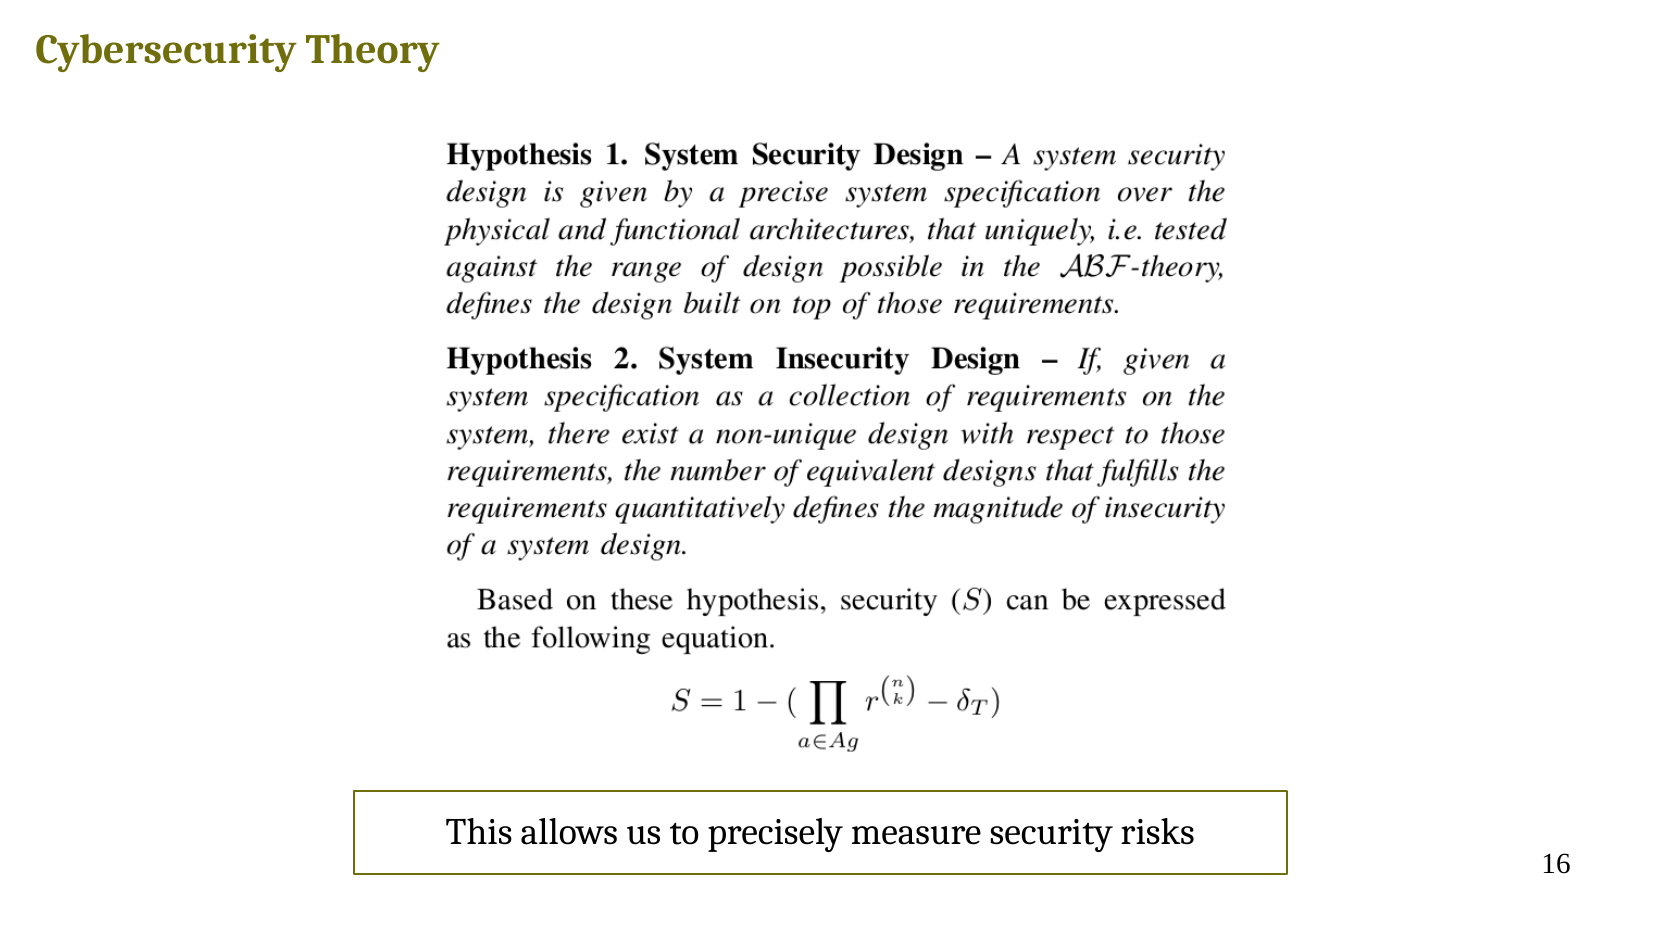

Cybersecurity Theory
This allows us to precisely measure security risks
16